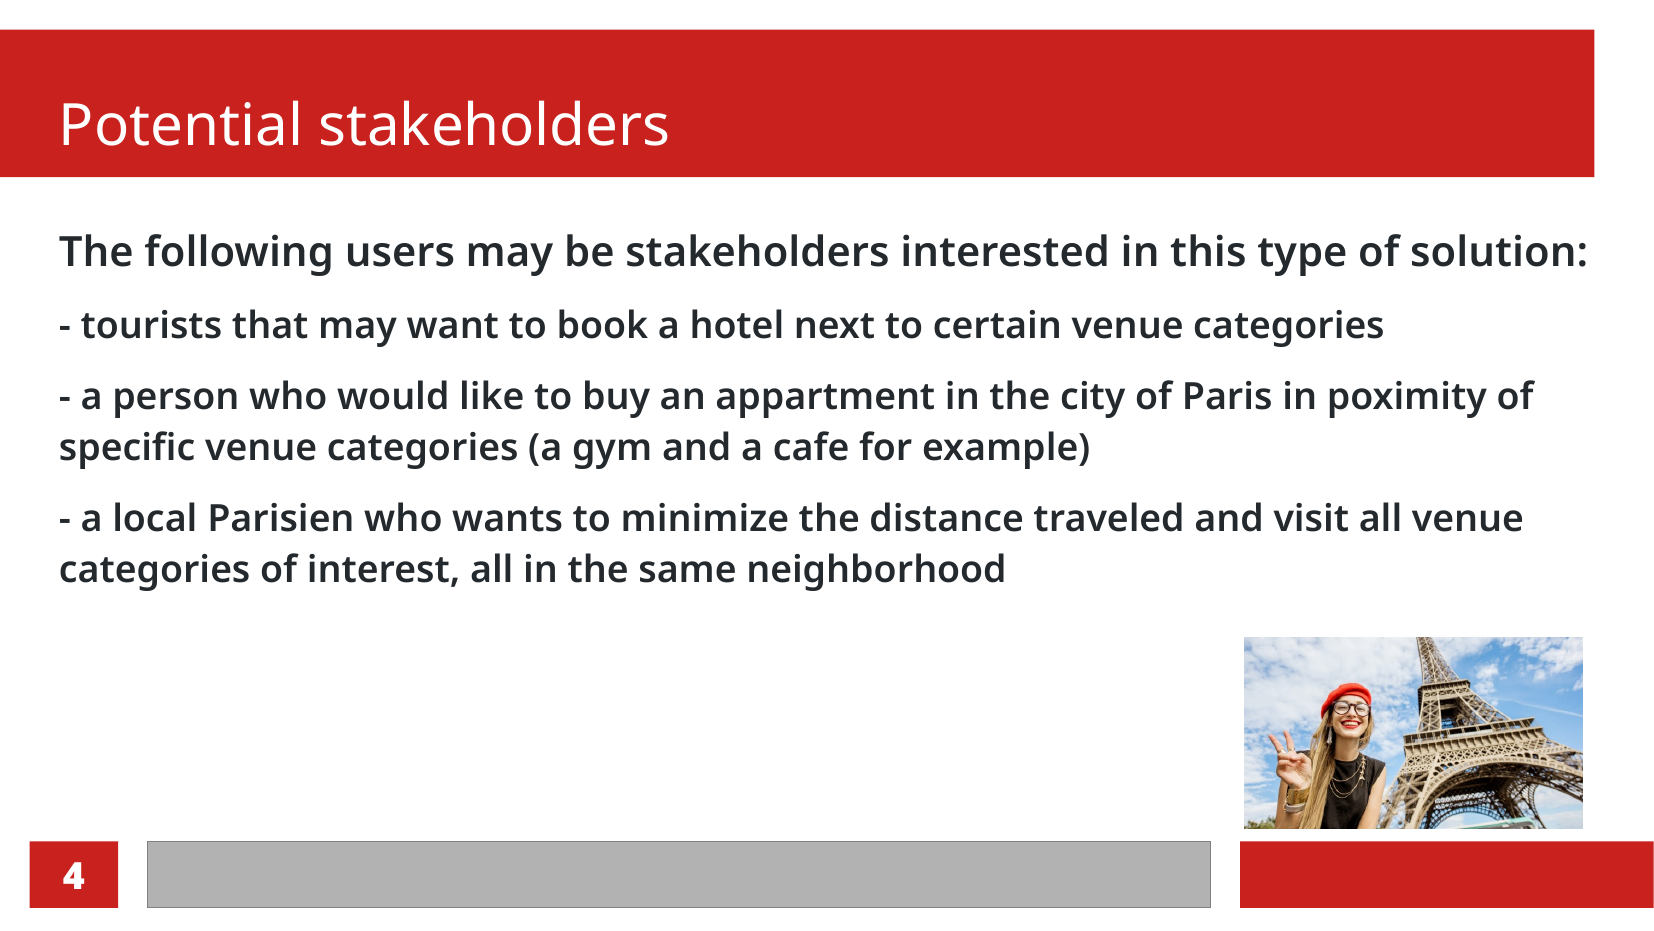

# Potential stakeholders
The following users may be stakeholders interested in this type of solution:
- tourists that may want to book a hotel next to certain venue categories
- a person who would like to buy an appartment in the city of Paris in poximity of specific venue categories (a gym and a cafe for example)
- a local Parisien who wants to minimize the distance traveled and visit all venue categories of interest, all in the same neighborhood
4